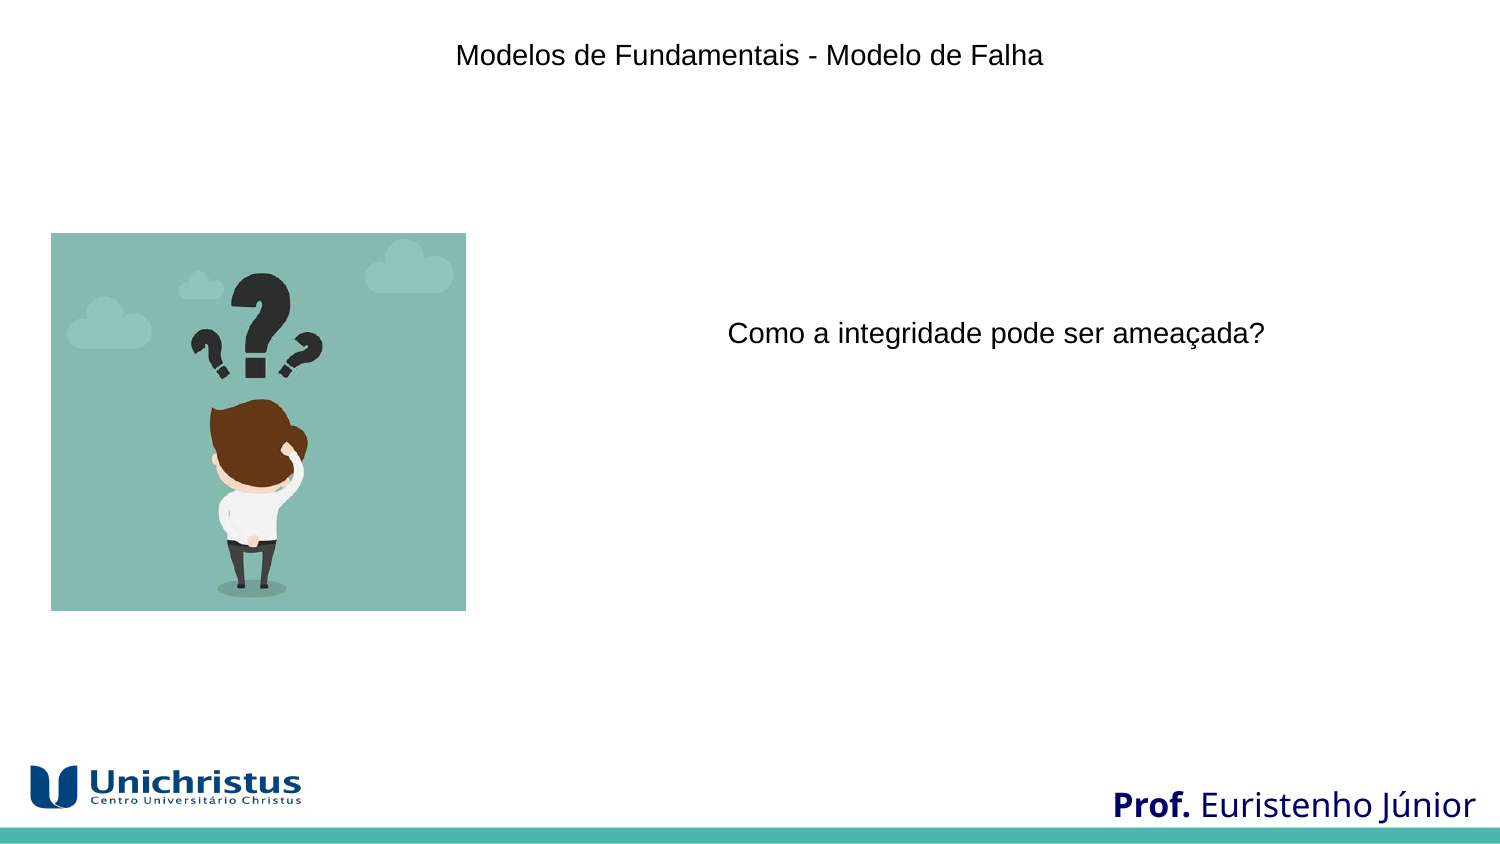

# Modelos de Fundamentais - Modelo de Falha
Como a integridade pode ser ameaçada?
Prof. Euristenho Júnior